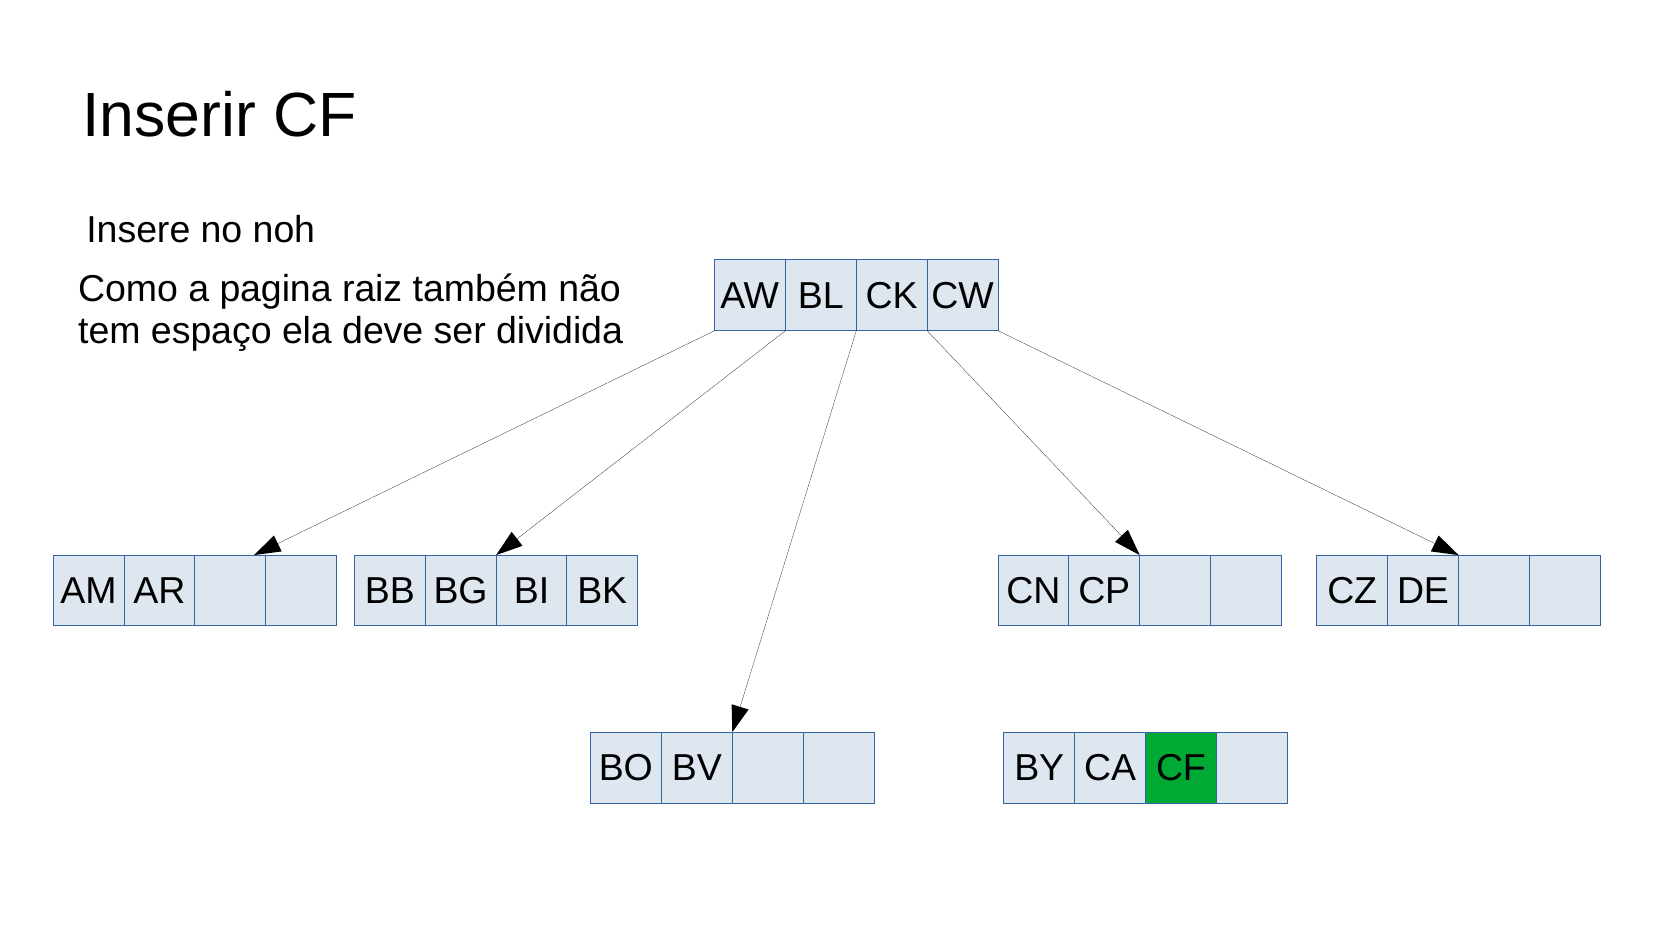

# Inserir CF
Insere no noh
Como a pagina raiz também não
tem espaço ela deve ser dividida
AW
BL
CK
CW
AM
AR
BB
BG
BI
BK
CN
CP
CZ
DE
BO
BV
BY
CA
CF